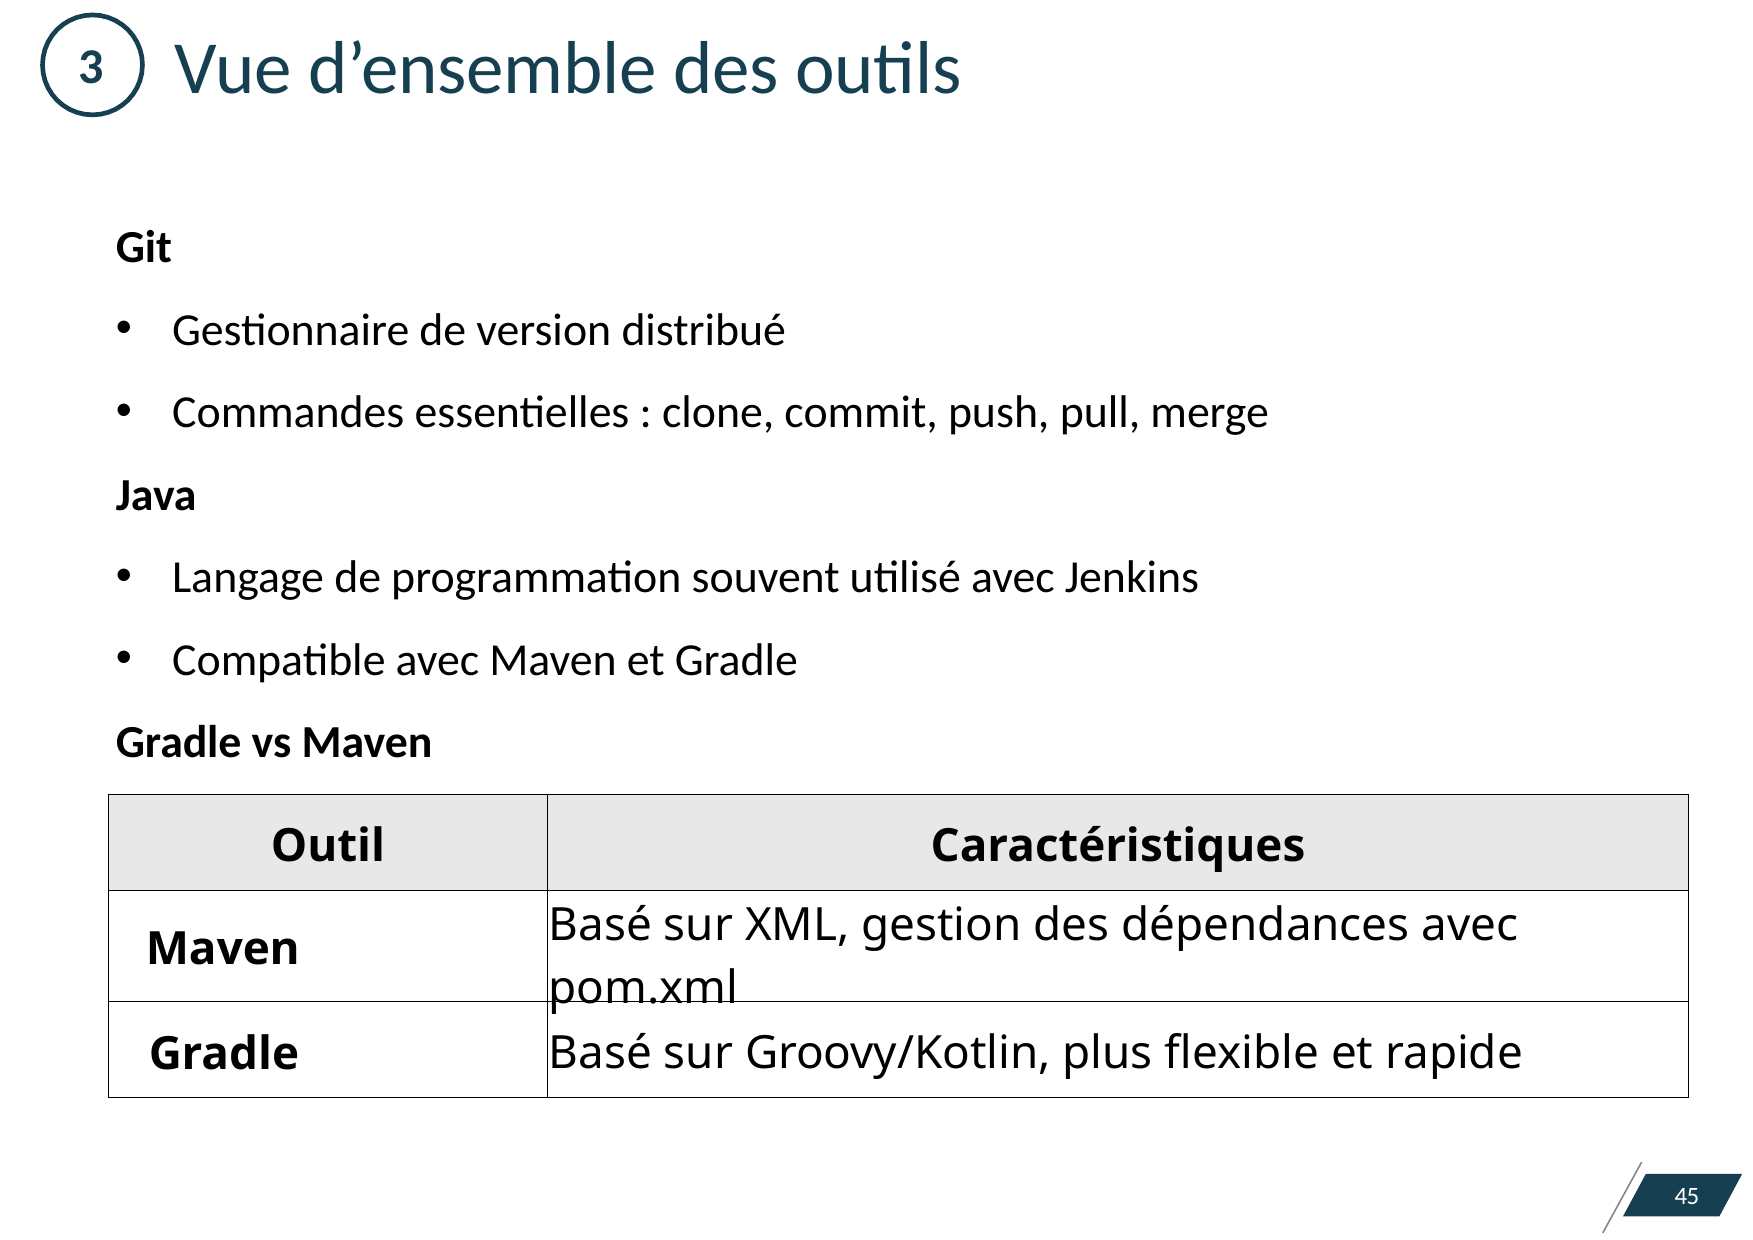

# Vue d’ensemble des outils
3
Git
Gestionnaire de version distribué
Commandes essentielles : clone, commit, push, pull, merge
Java
Langage de programmation souvent utilisé avec Jenkins
Compatible avec Maven et Gradle
Gradle vs Maven
| Outil | Caractéristiques |
| --- | --- |
| Maven | Basé sur XML, gestion des dépendances avec pom.xml |
| Gradle | Basé sur Groovy/Kotlin, plus flexible et rapide |